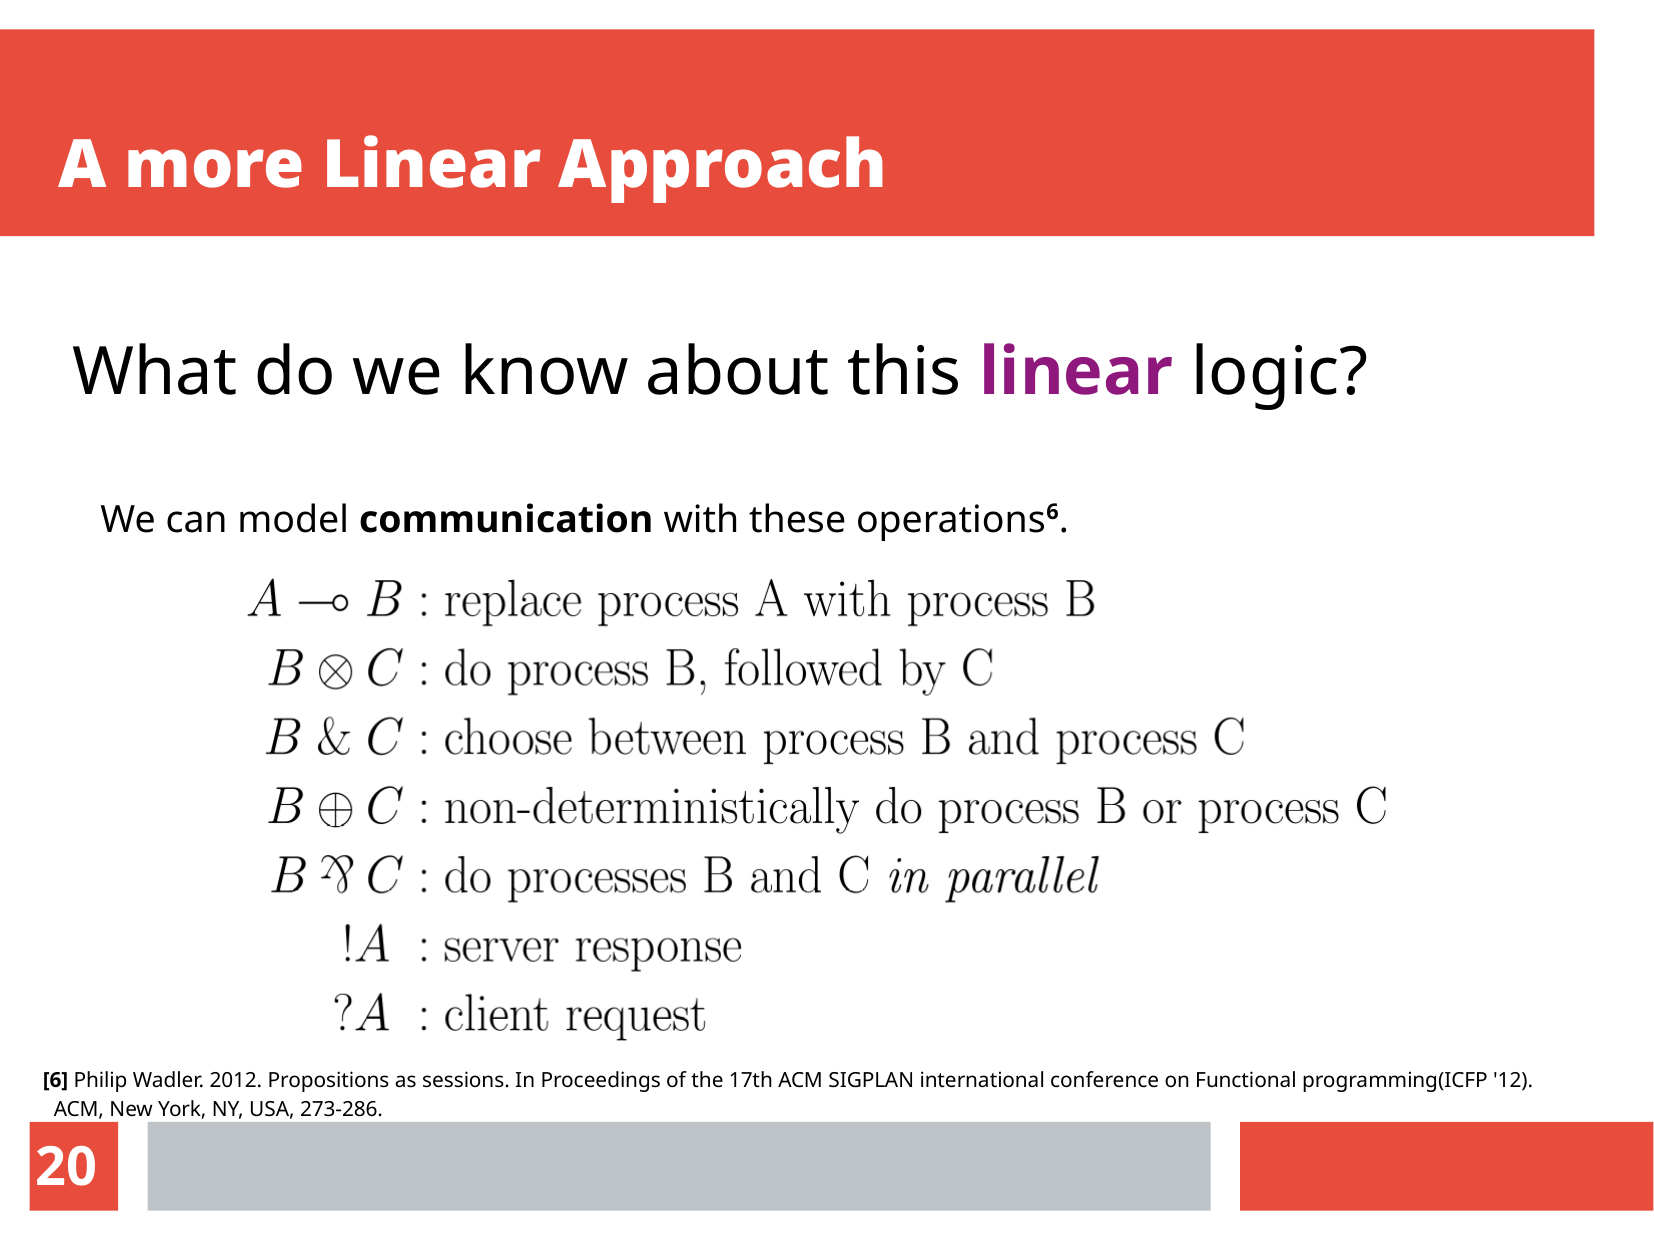

# A more Linear Approach
What do we know about this linear logic?
We can model communication with these operations6.
[6] Philip Wadler. 2012. Propositions as sessions. In Proceedings of the 17th ACM SIGPLAN international conference on Functional programming(ICFP '12).
 ACM, New York, NY, USA, 273-286.
20
38